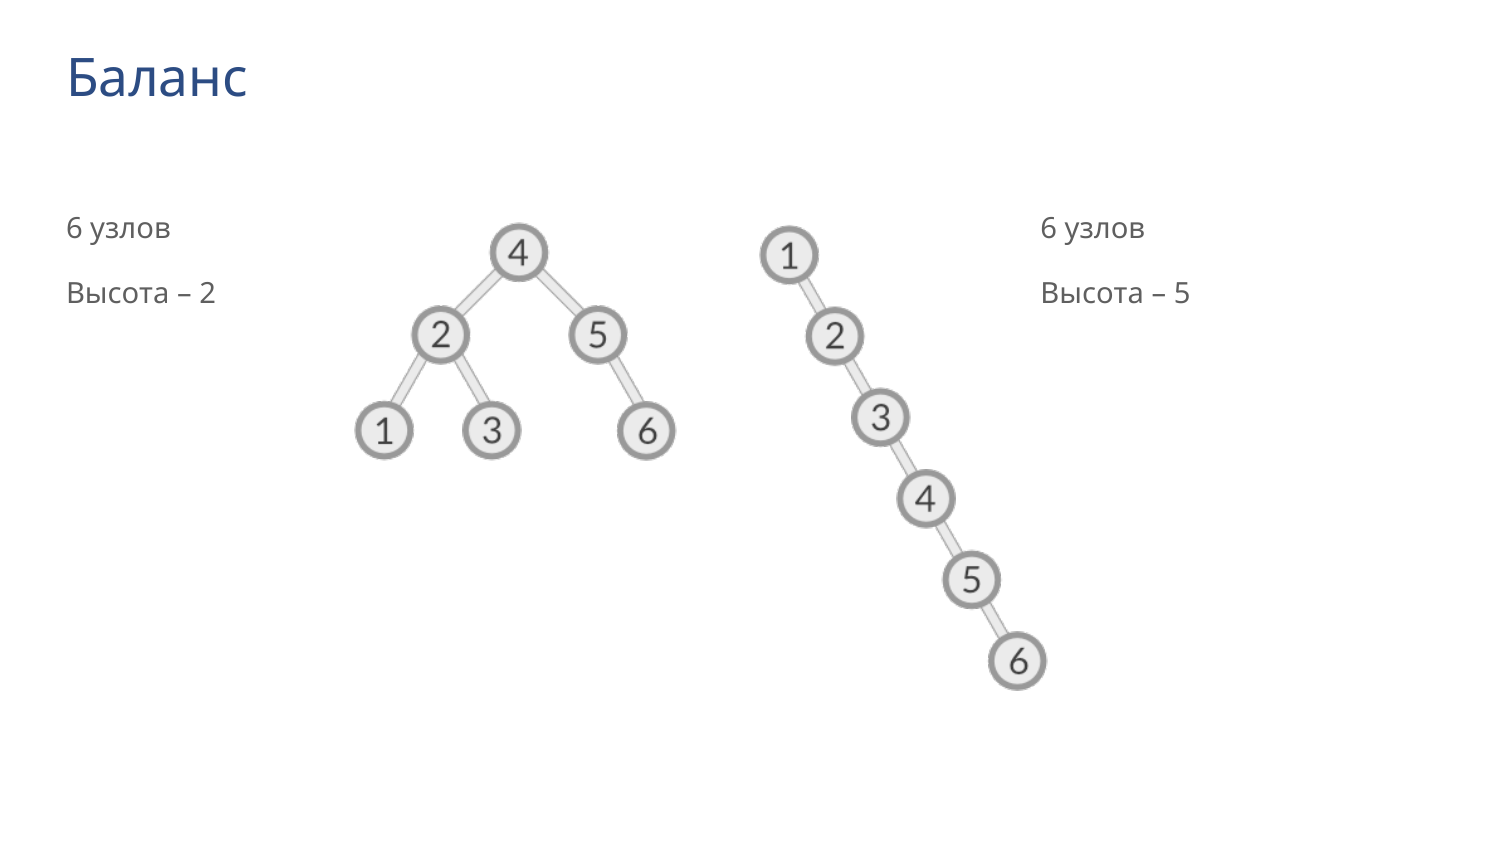

# Баланс
6 узлов
Высота – 2
6 узлов
Высота – 5